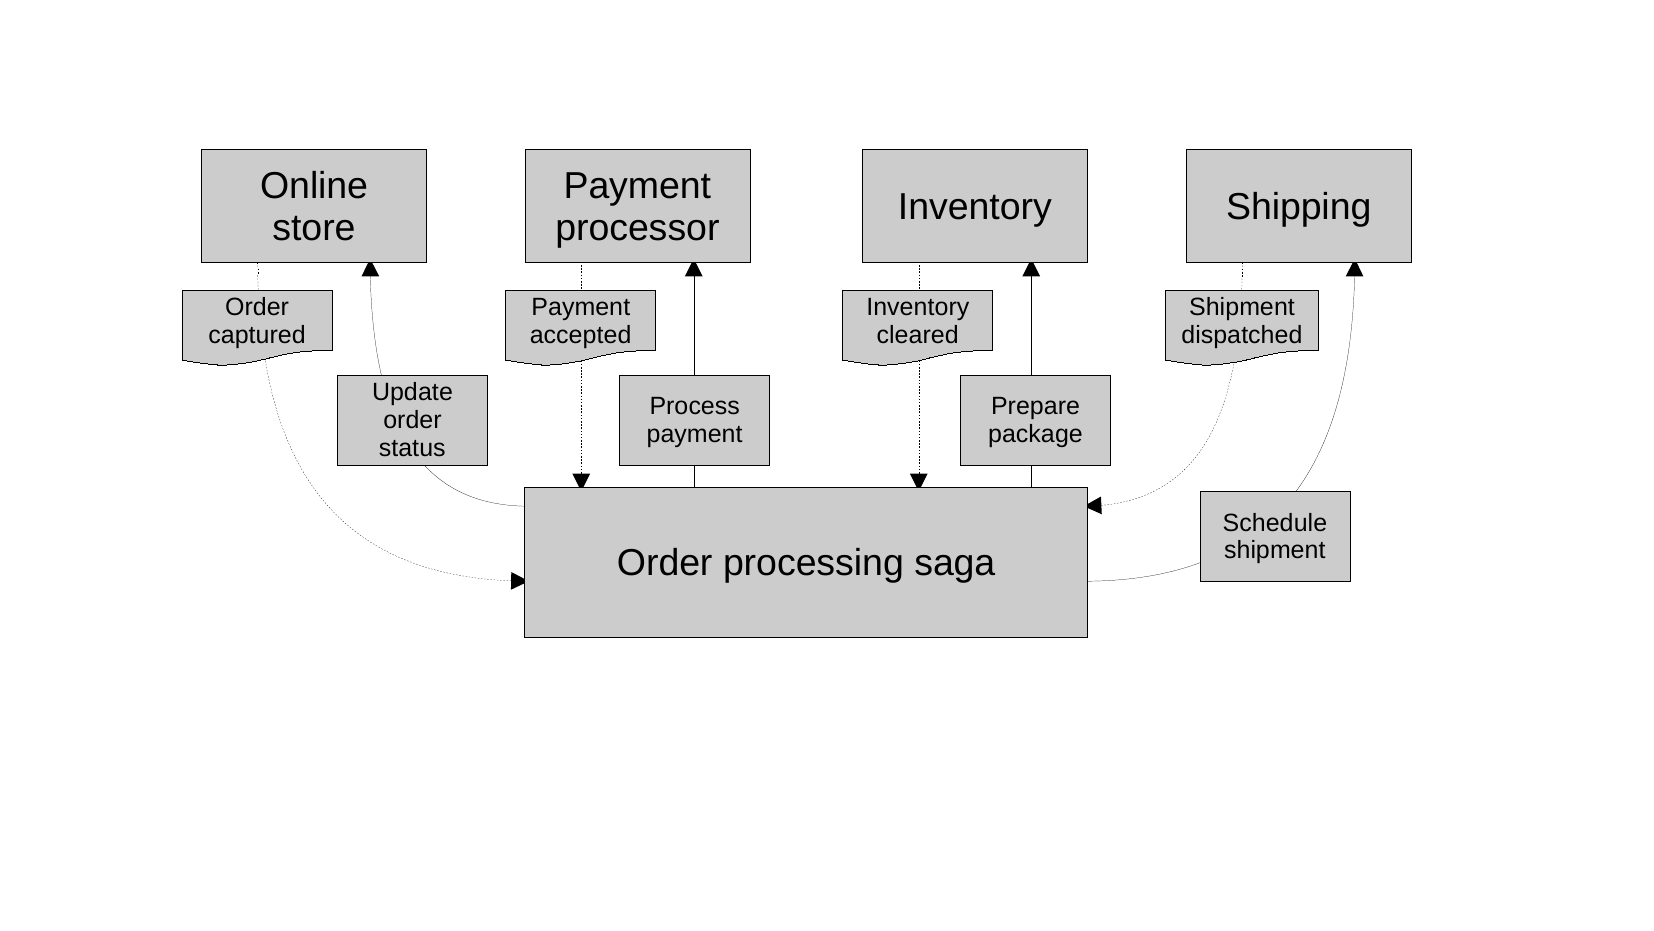

Online store
Payment processor
Inventory
Shipping
Order captured
Payment
accepted
Inventory cleared
Shipment dispatched
Update order status
Process payment
Prepare package
Order processing saga
Schedule
shipment